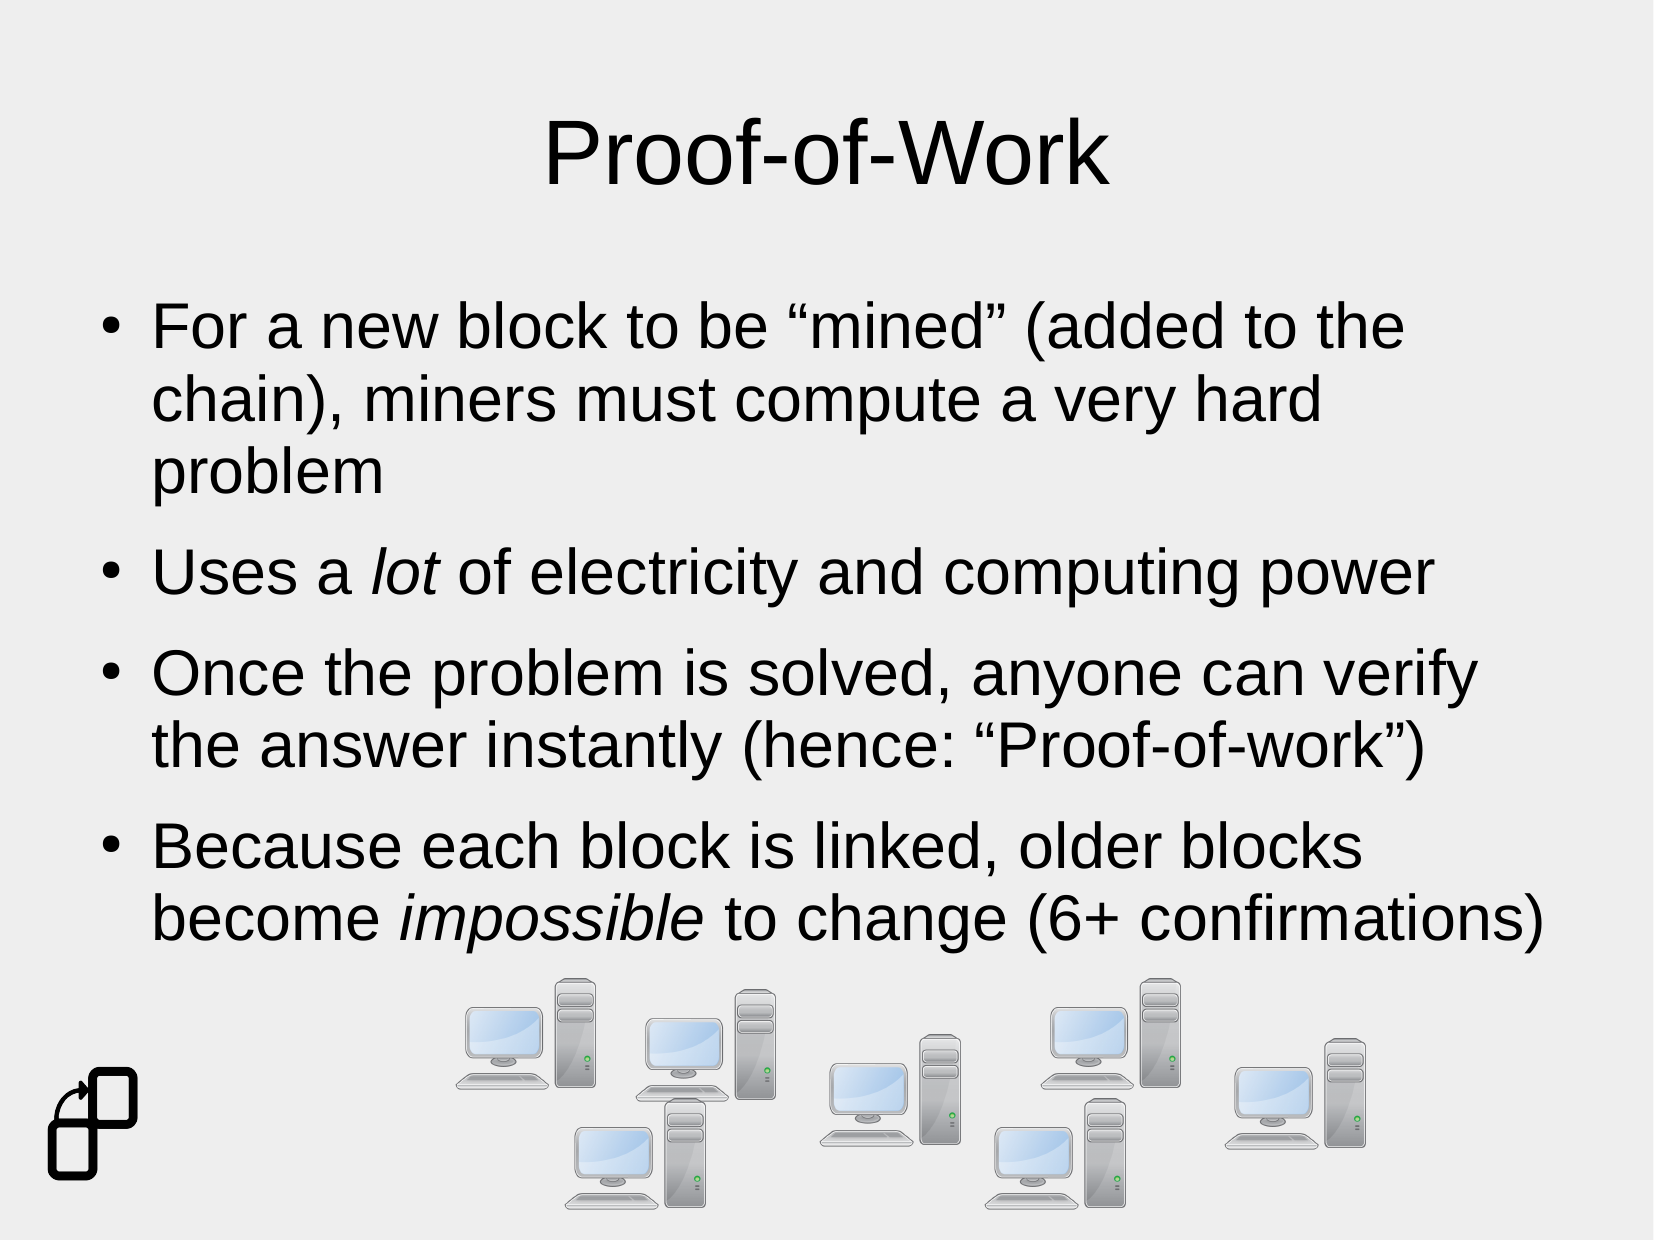

# Proof-of-Work
For a new block to be “mined” (added to the chain), miners must compute a very hard problem
Uses a lot of electricity and computing power
Once the problem is solved, anyone can verify the answer instantly (hence: “Proof-of-work”)
Because each block is linked, older blocks become impossible to change (6+ confirmations)